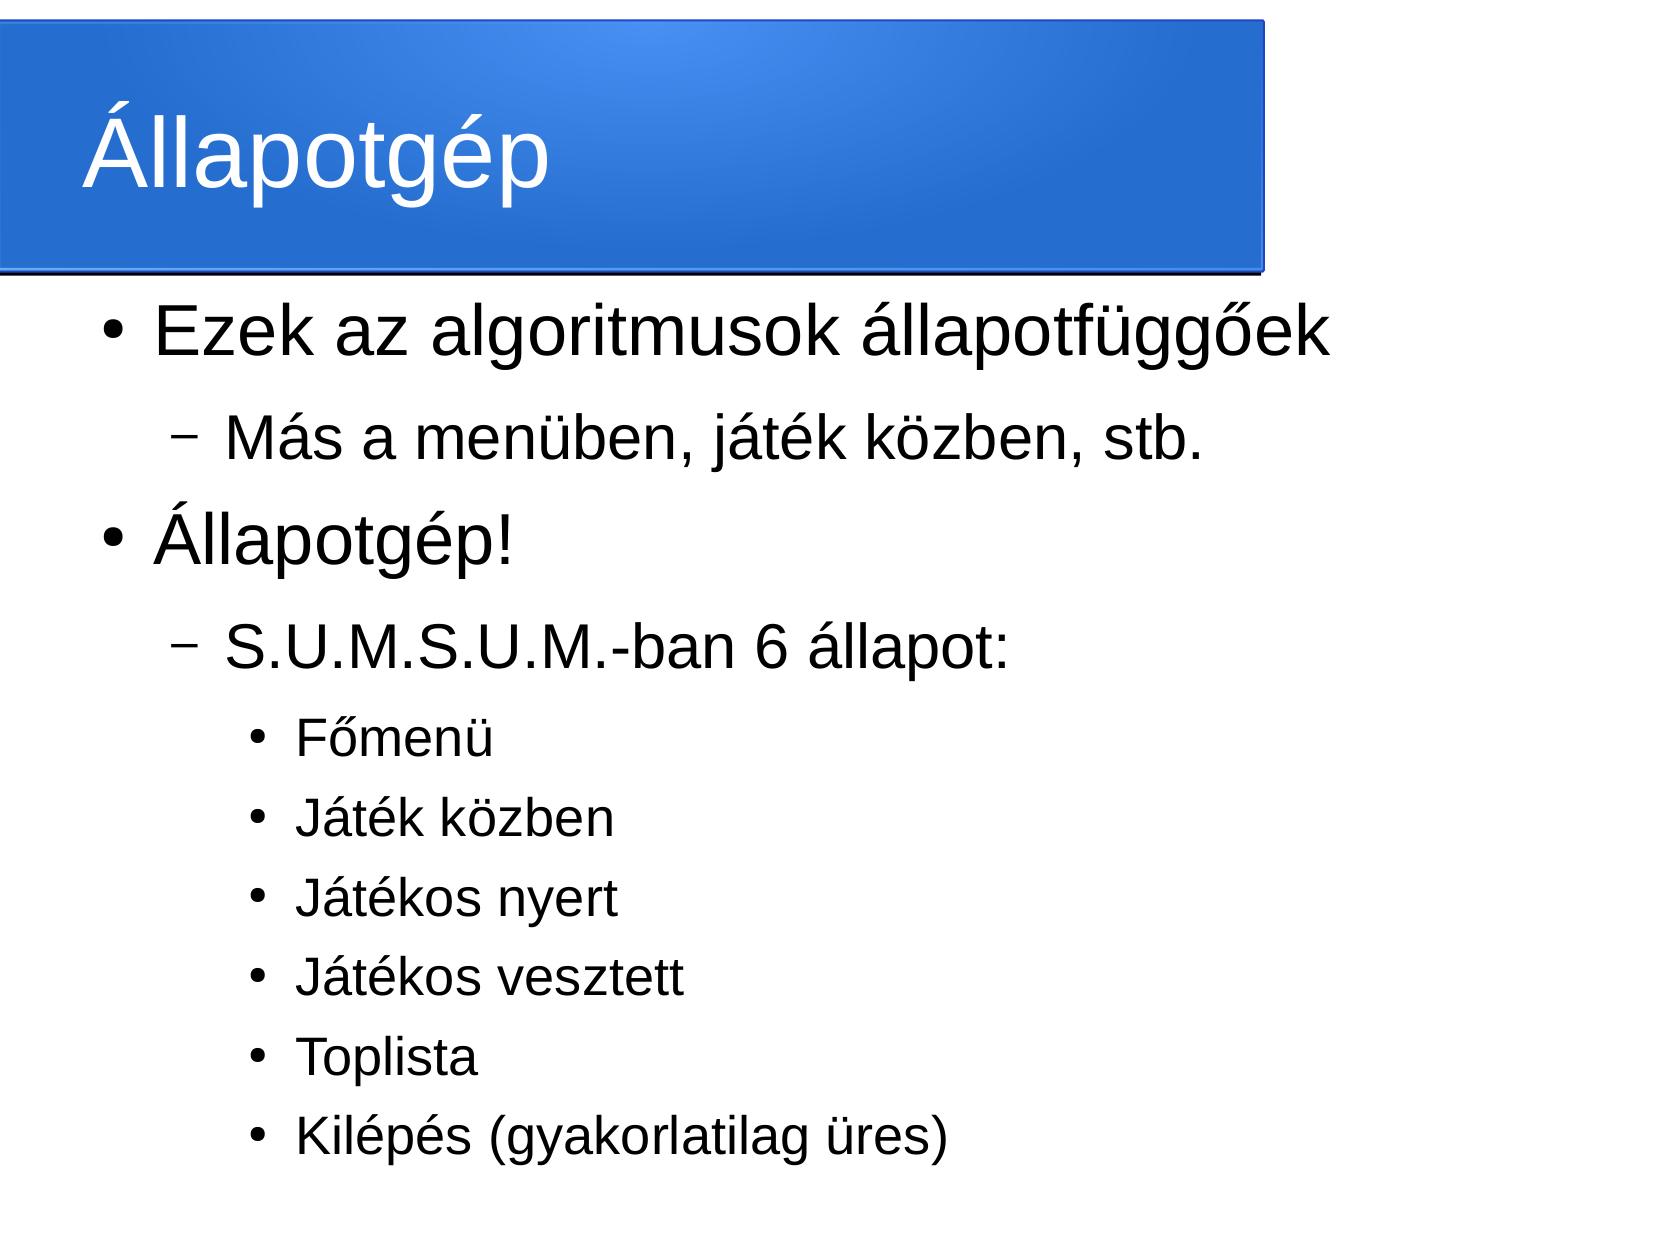

# Állapotgép
Ezek az algoritmusok állapotfüggőek
Más a menüben, játék közben, stb.
Állapotgép!
S.U.M.S.U.M.-ban 6 állapot:
Főmenü
Játék közben
Játékos nyert
Játékos vesztett
Toplista
Kilépés (gyakorlatilag üres)